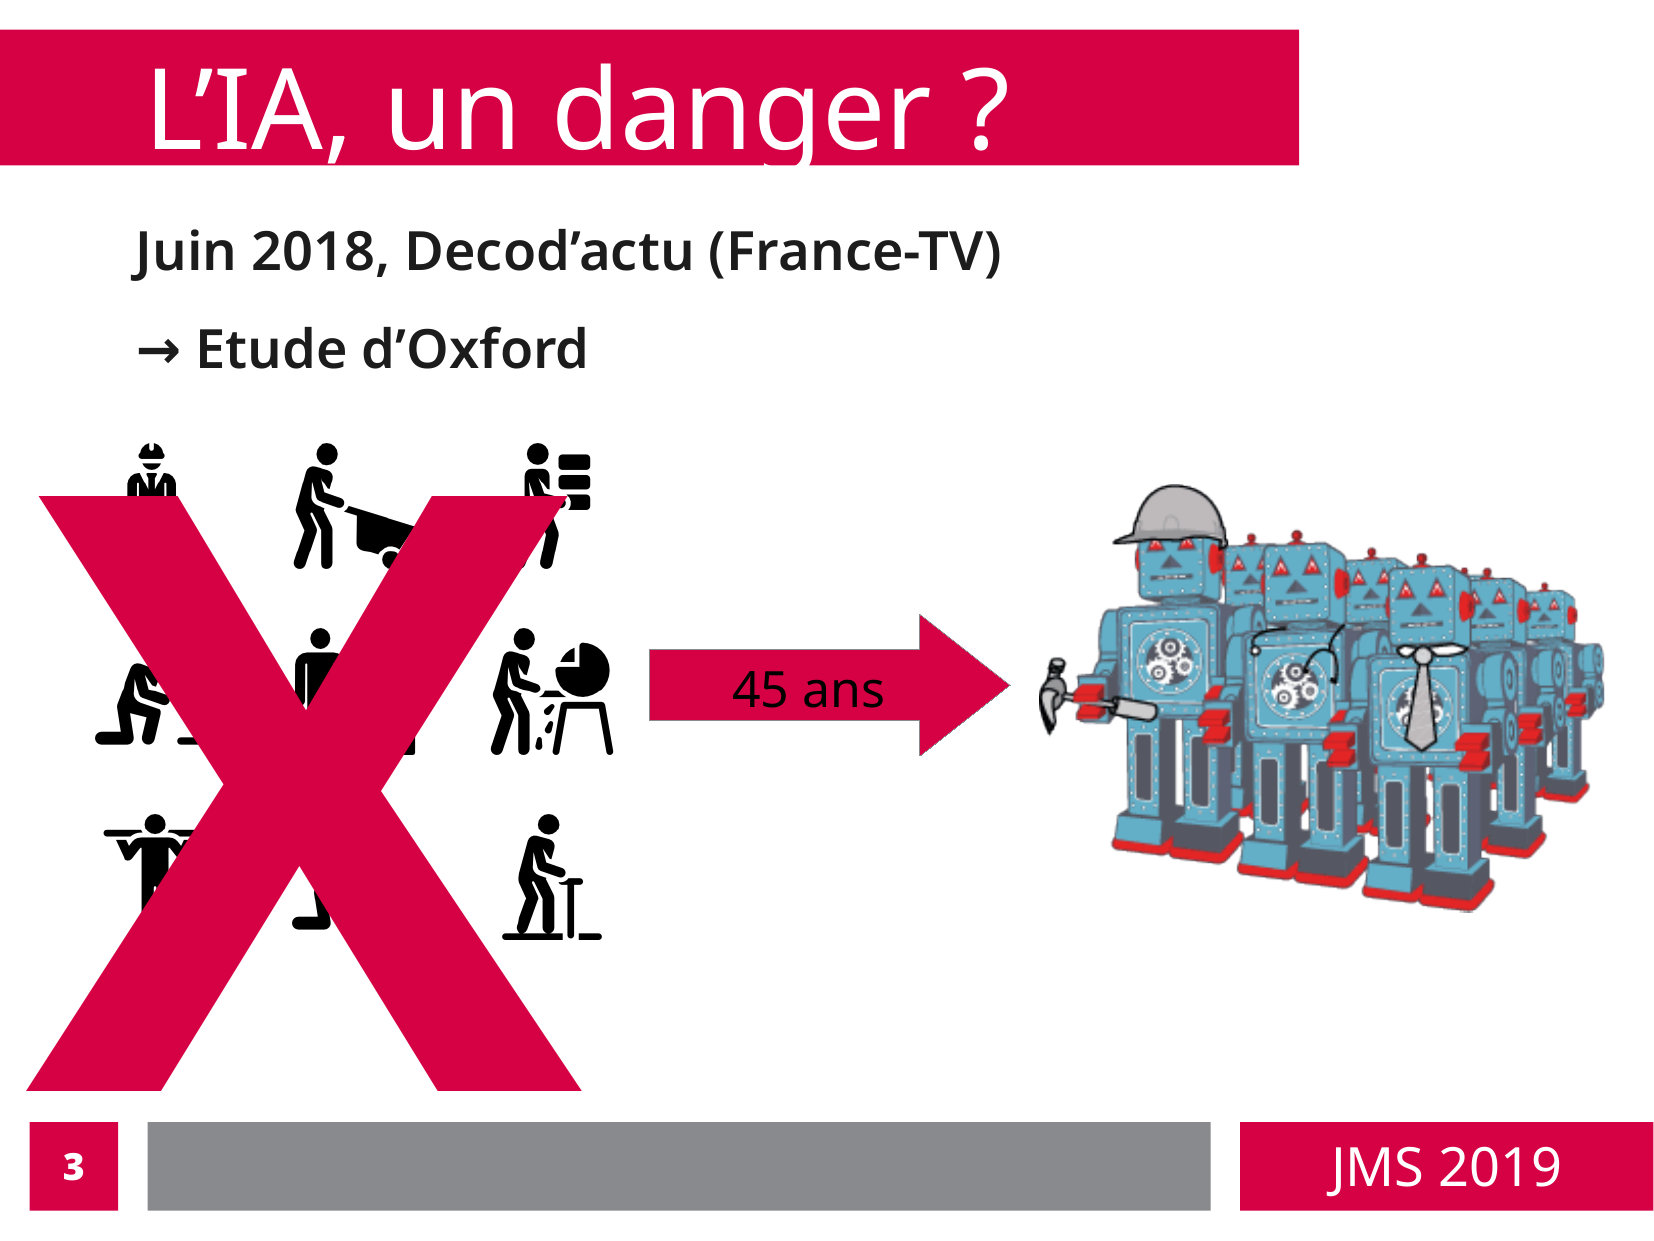

# L’IA, un danger ?
X
Juin 2018, Decod’actu (France-TV)
→ Etude d’Oxford
 45 ans
3